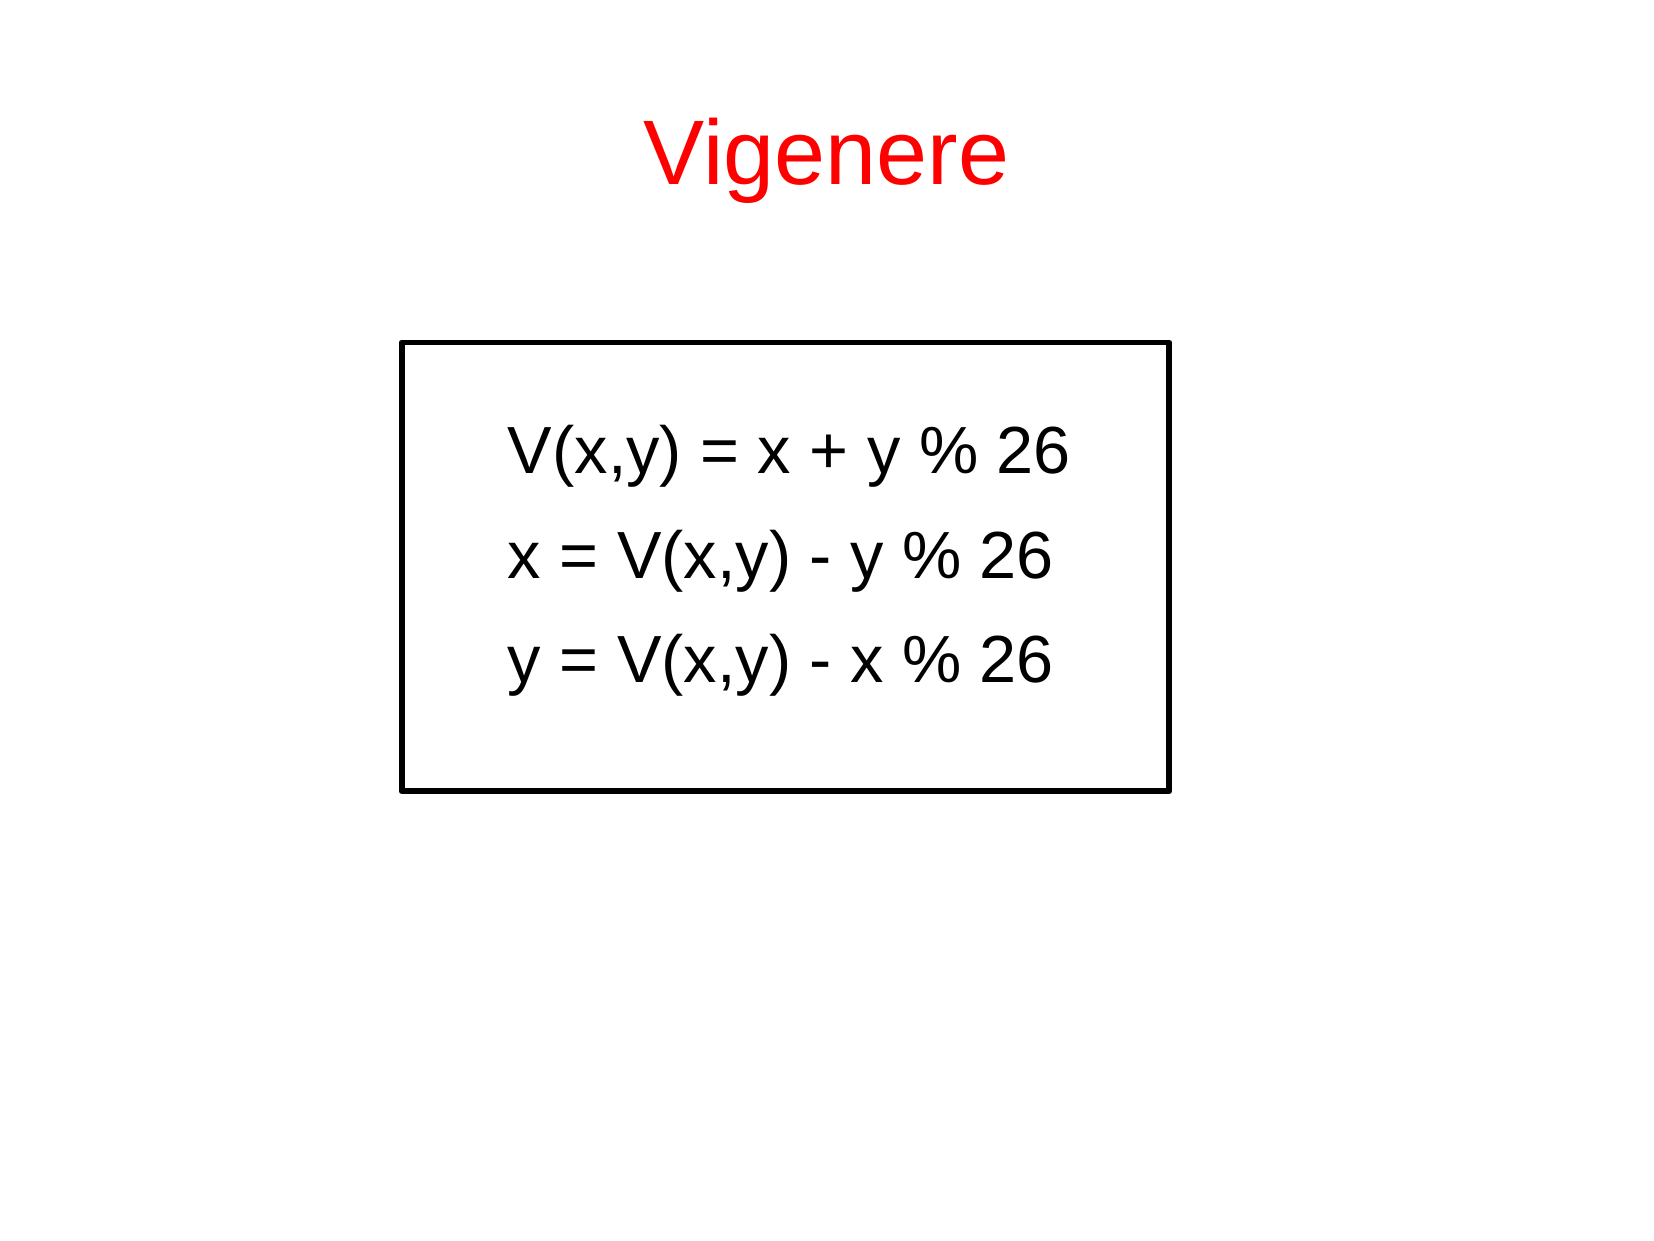

# Vigenere
V(x,y) = x + y % 26
x = V(x,y) - y % 26
y = V(x,y) - x % 26